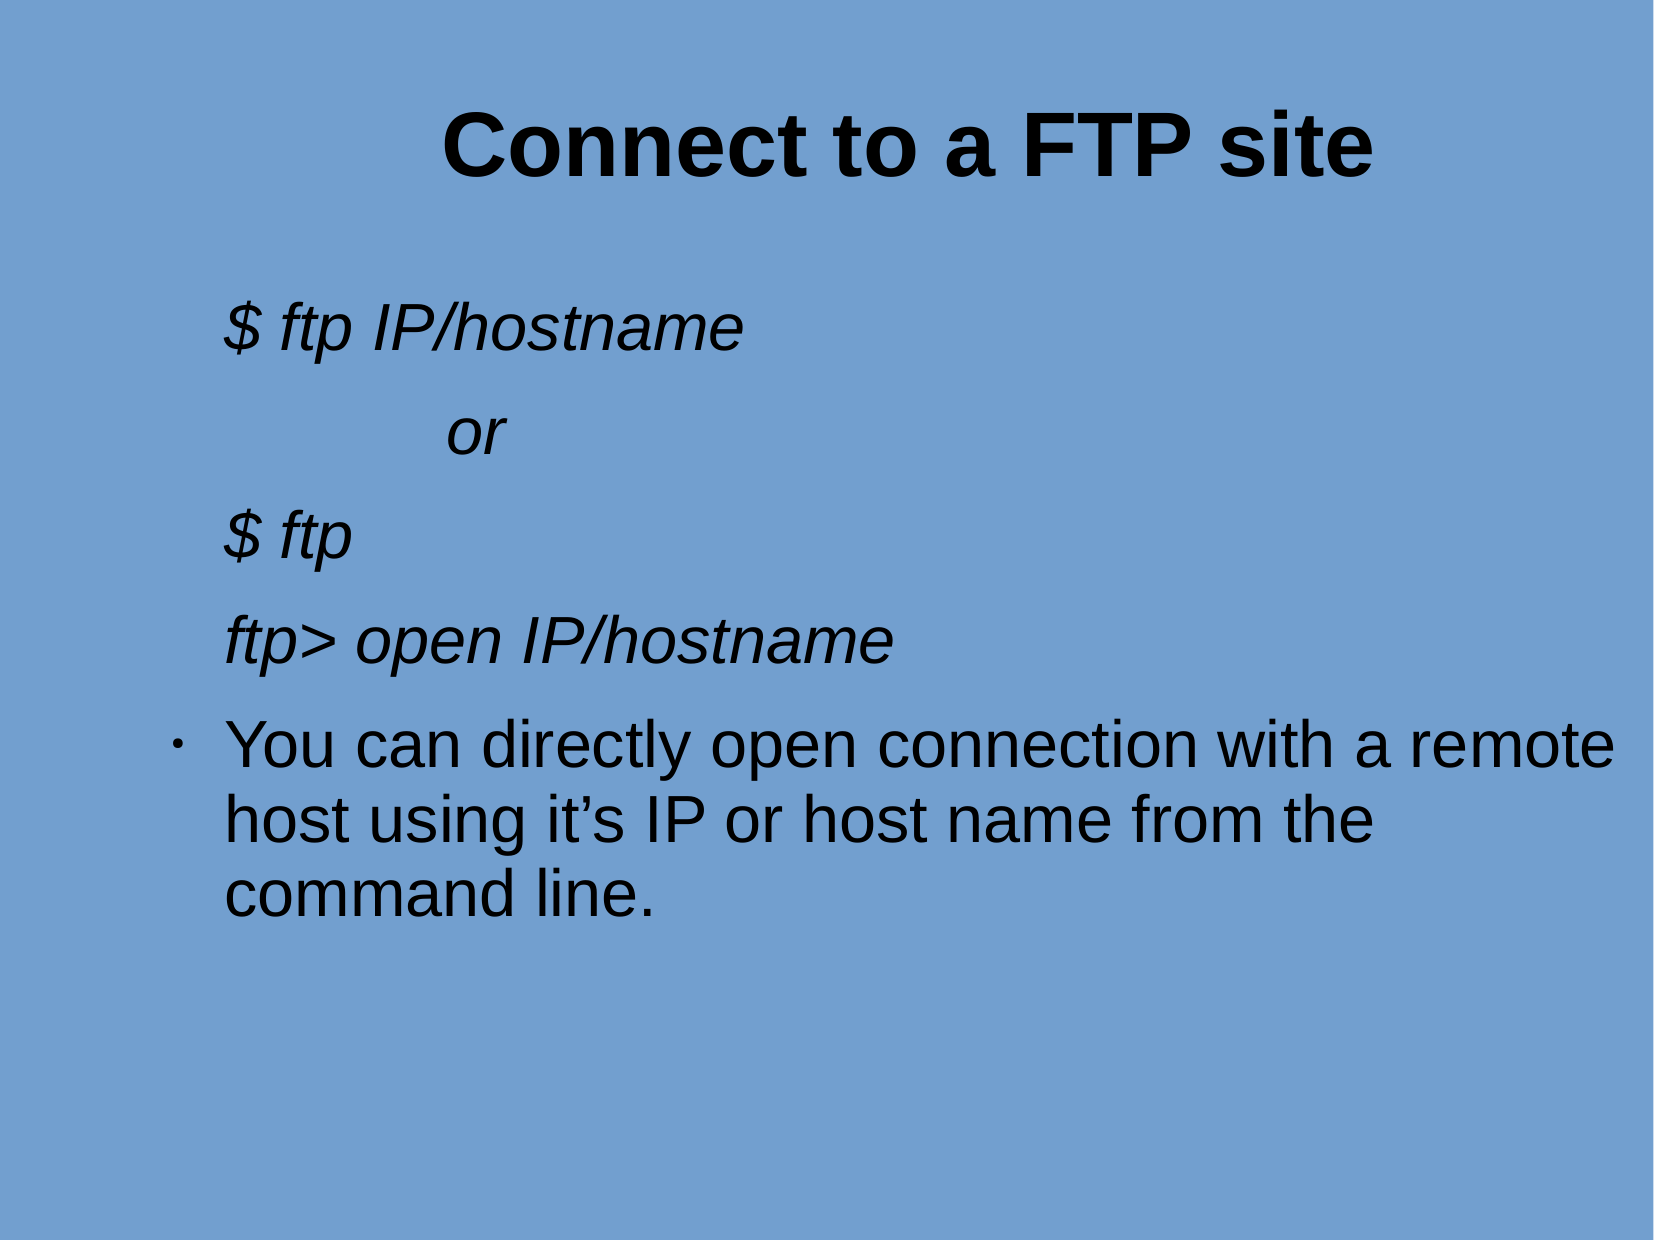

# Connect to a FTP site
$ ftp IP/hostname
 or
$ ftp
ftp> open IP/hostname
You can directly open connection with a remote host using it’s IP or host name from the command line.